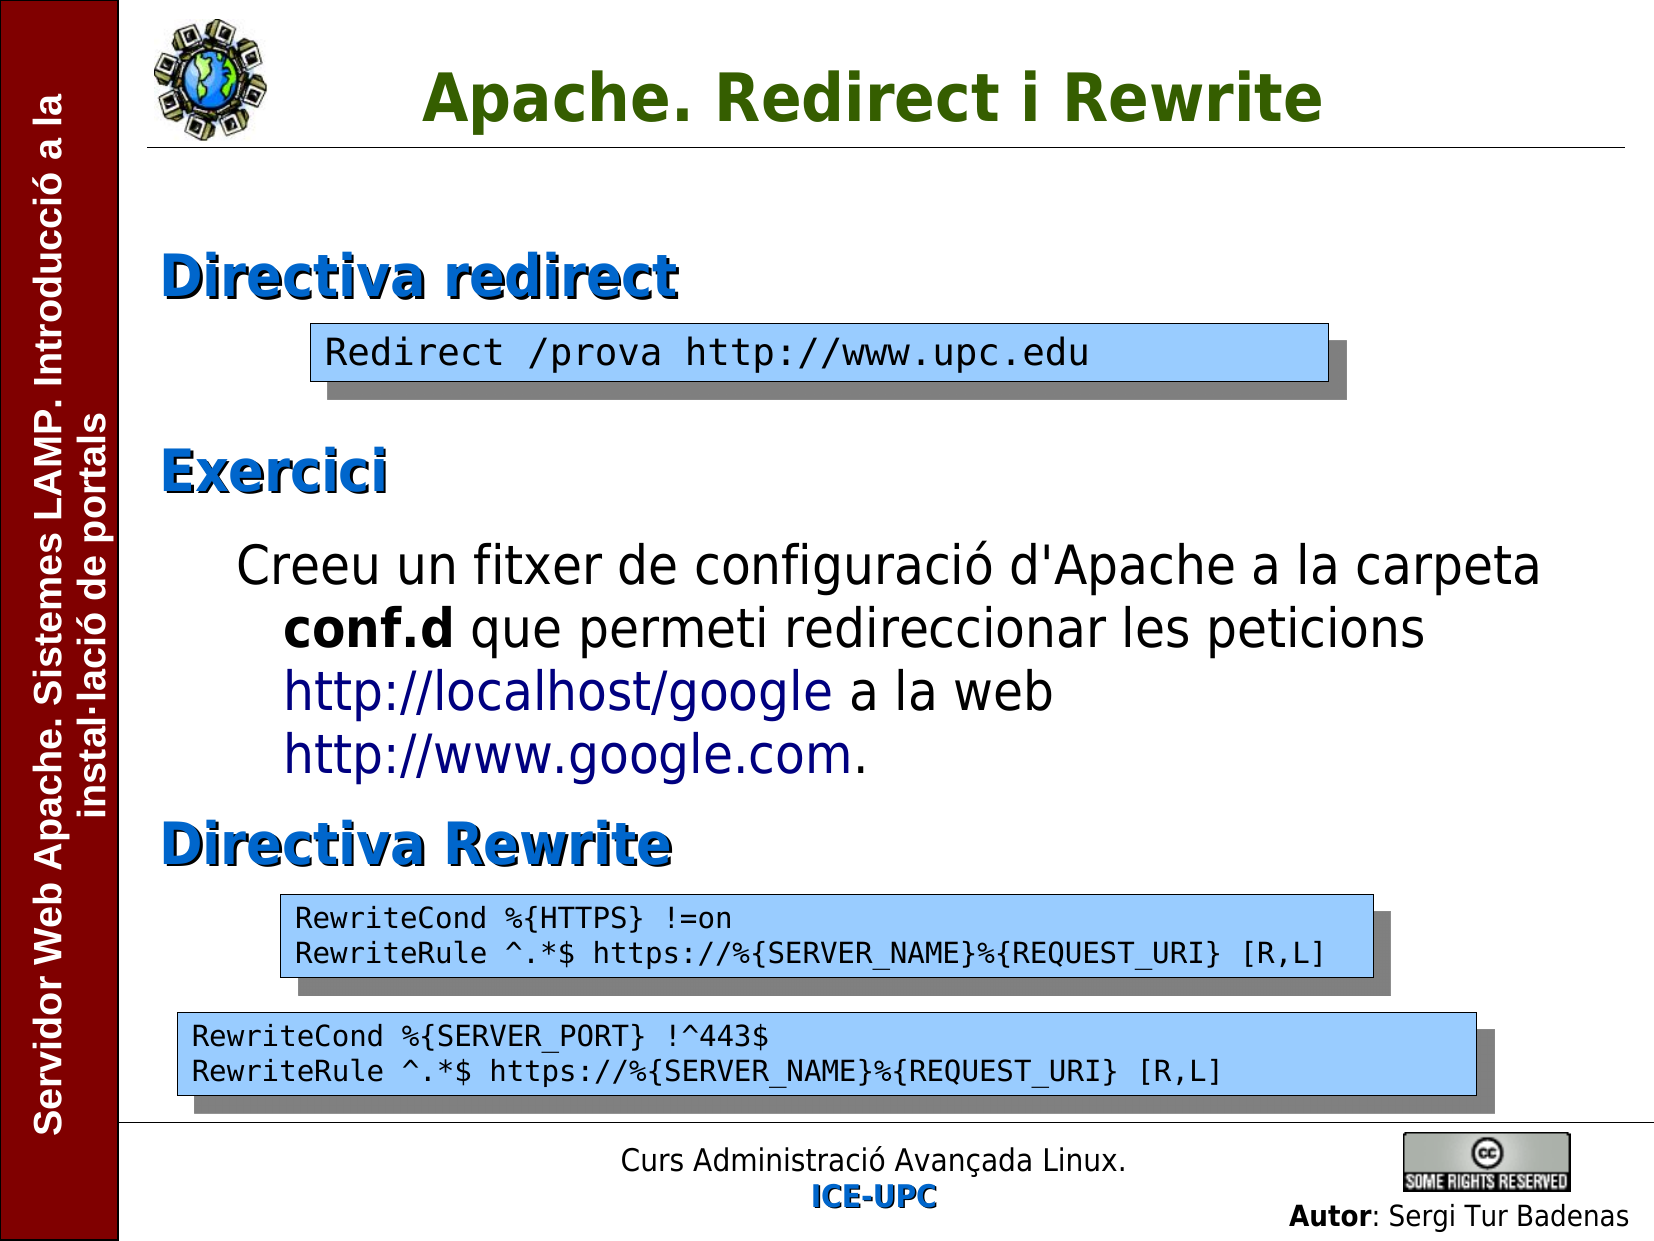

# Apache. Redirect i Rewrite
Directiva redirect
Exercici
Creeu un fitxer de configuració d'Apache a la carpeta conf.d que permeti redireccionar les peticions http://localhost/google a la web http://www.google.com.
Directiva Rewrite
Redirect /prova http://www.upc.edu
RewriteCond %{HTTPS} !=on
RewriteRule ^.*$ https://%{SERVER_NAME}%{REQUEST_URI} [R,L]
RewriteCond %{SERVER_PORT} !^443$
RewriteRule ^.*$ https://%{SERVER_NAME}%{REQUEST_URI} [R,L]